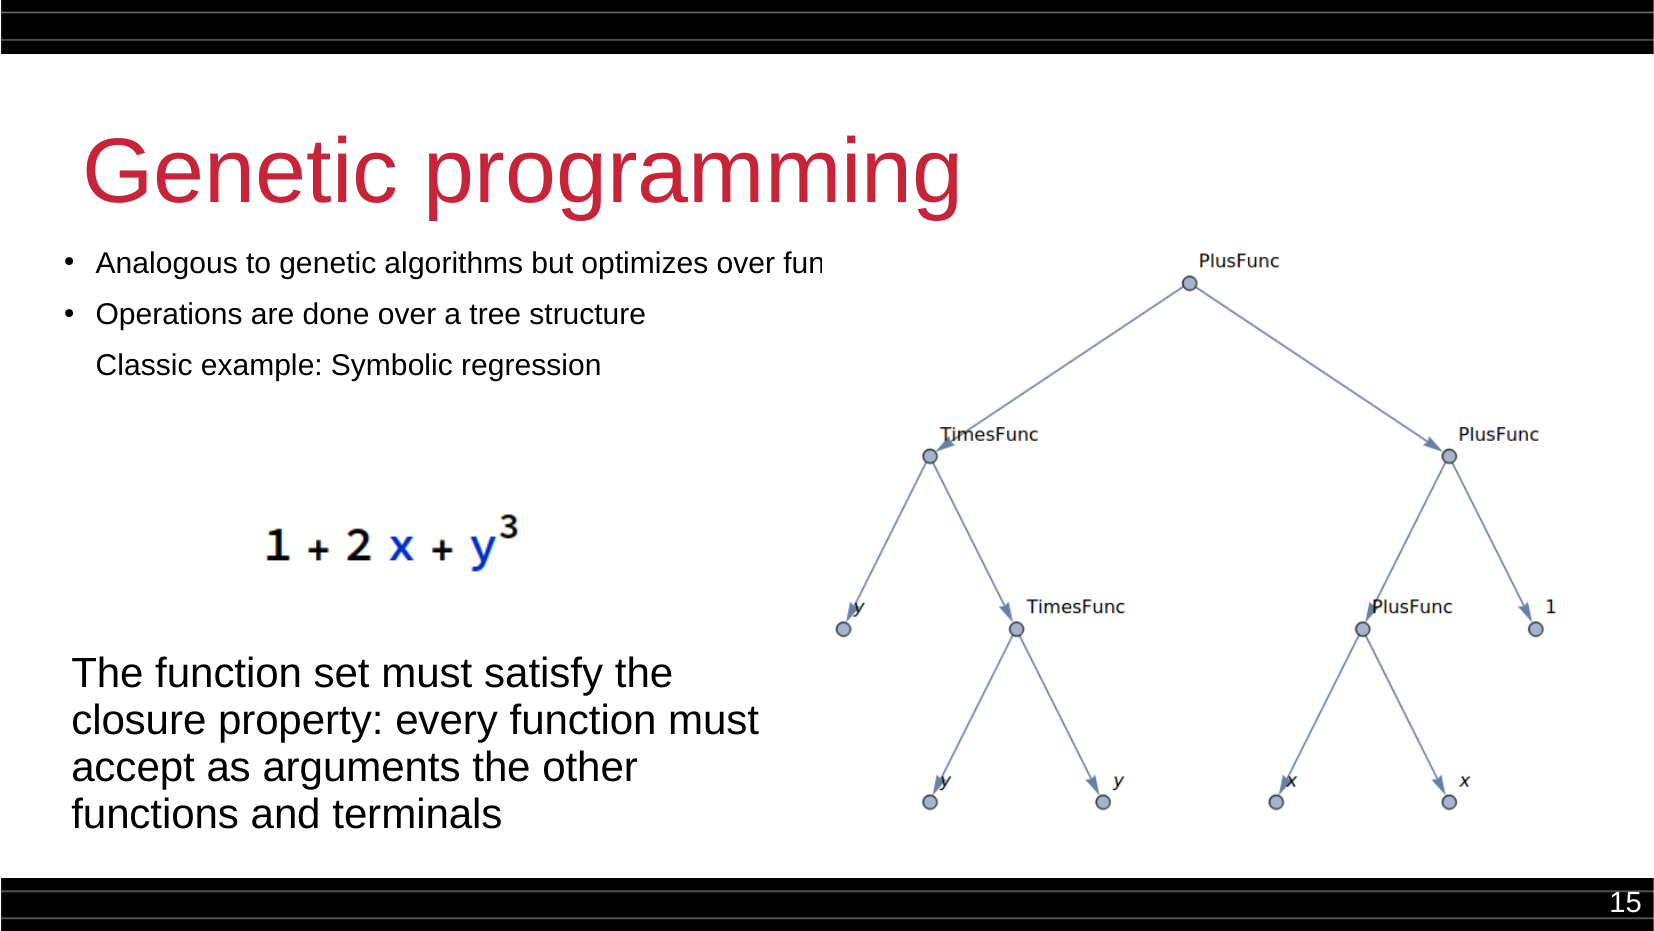

# Genetic programming
Analogous to genetic algorithms but optimizes over function space.
Operations are done over a tree structure
Classic example: Symbolic regression
The function set must satisfy the closure property: every function must accept as arguments the other functions and terminals